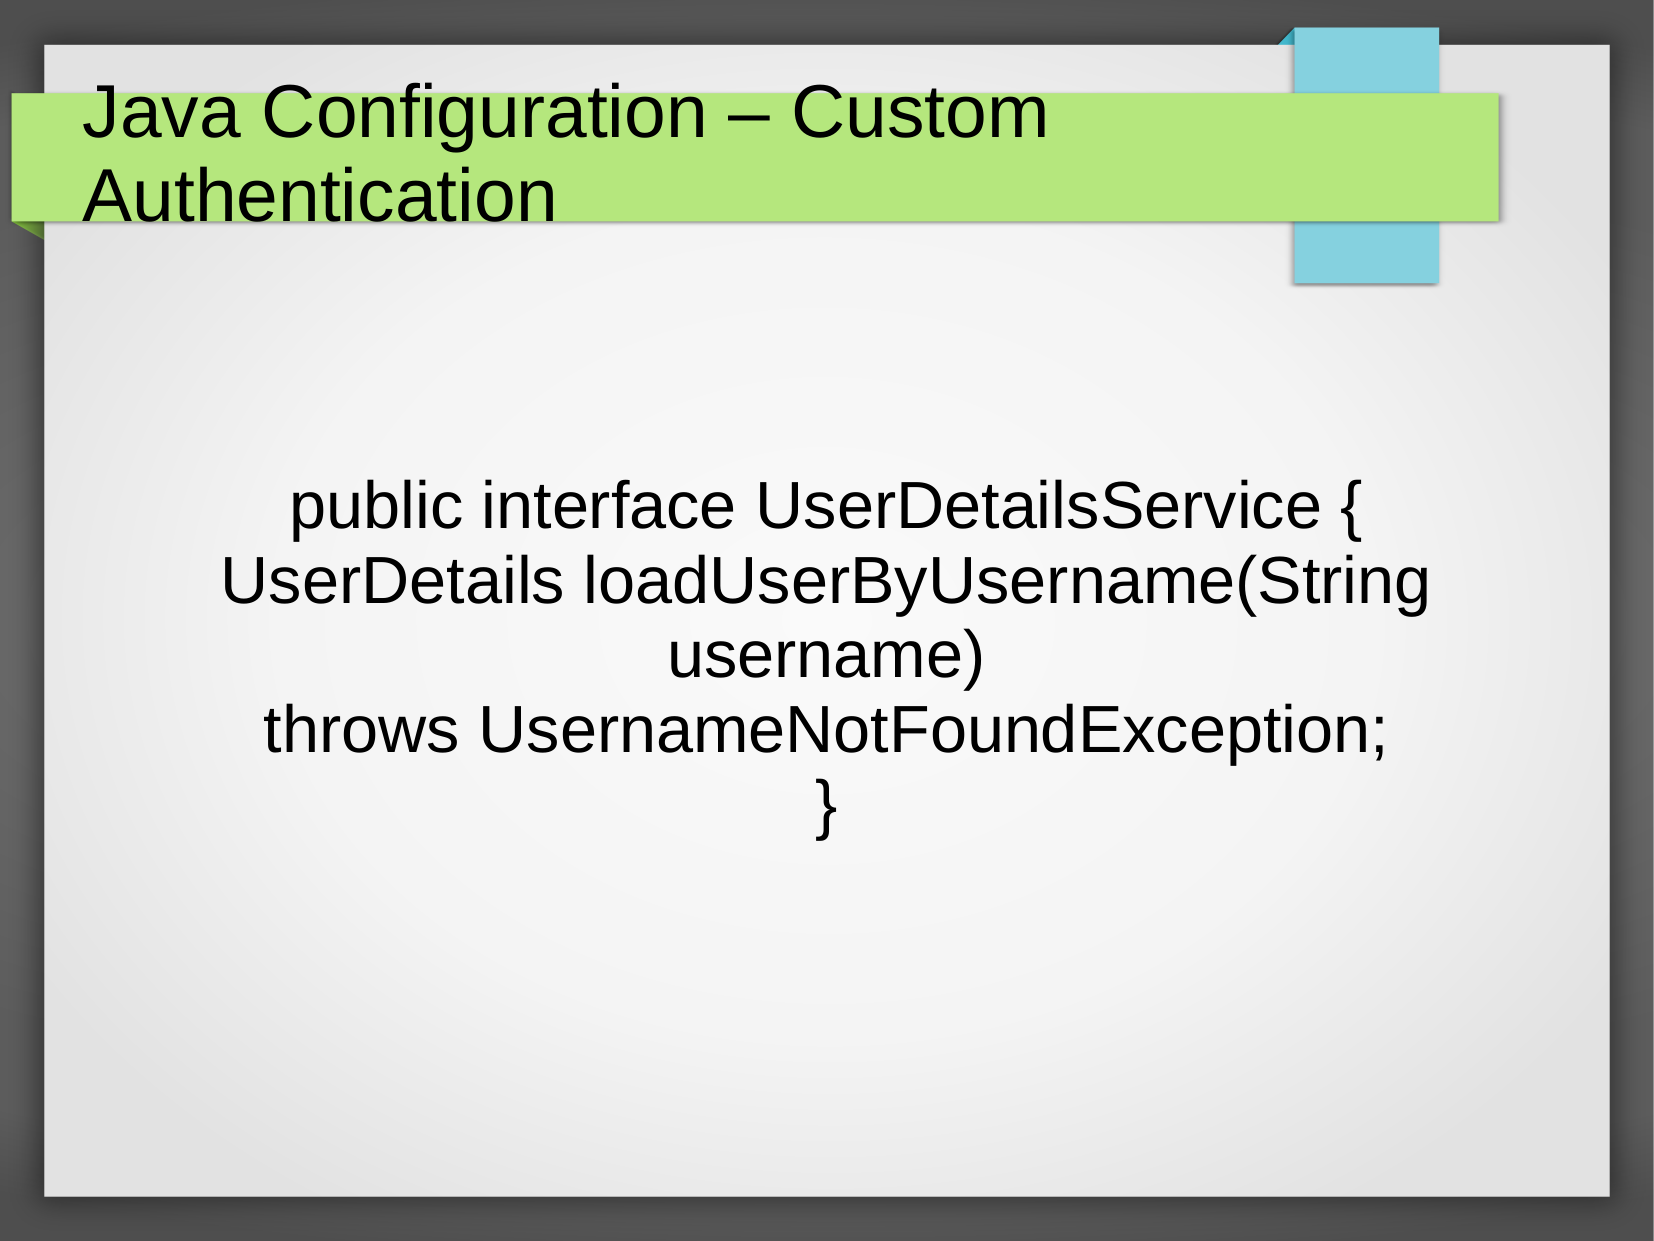

# Java Configuration – Custom Authentication
public interface UserDetailsService {
UserDetails loadUserByUsername(String username)
throws UsernameNotFoundException;
}